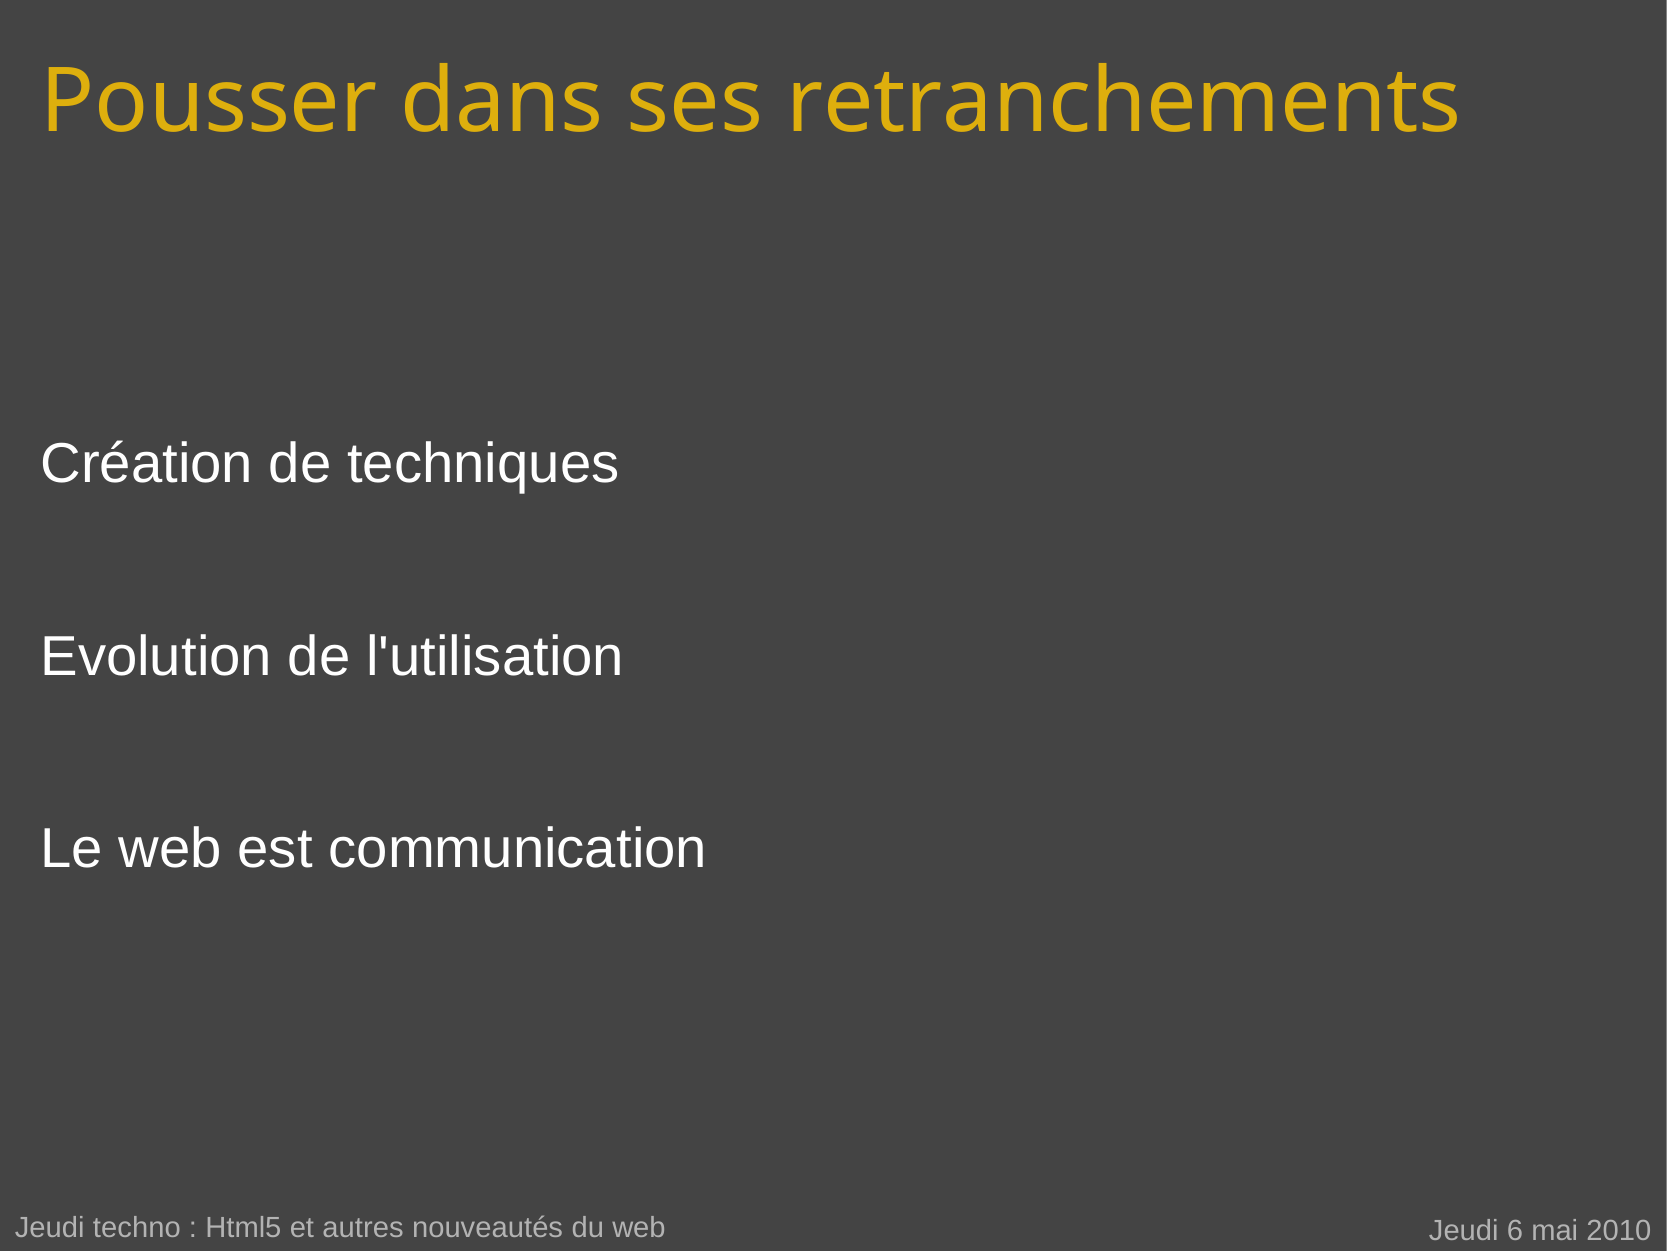

# Pousser dans ses retranchements
Création de techniques
Evolution de l'utilisation
Le web est communication
Jeudi techno : Html5 et autres nouveautés du web
Jeudi 6 mai 2010